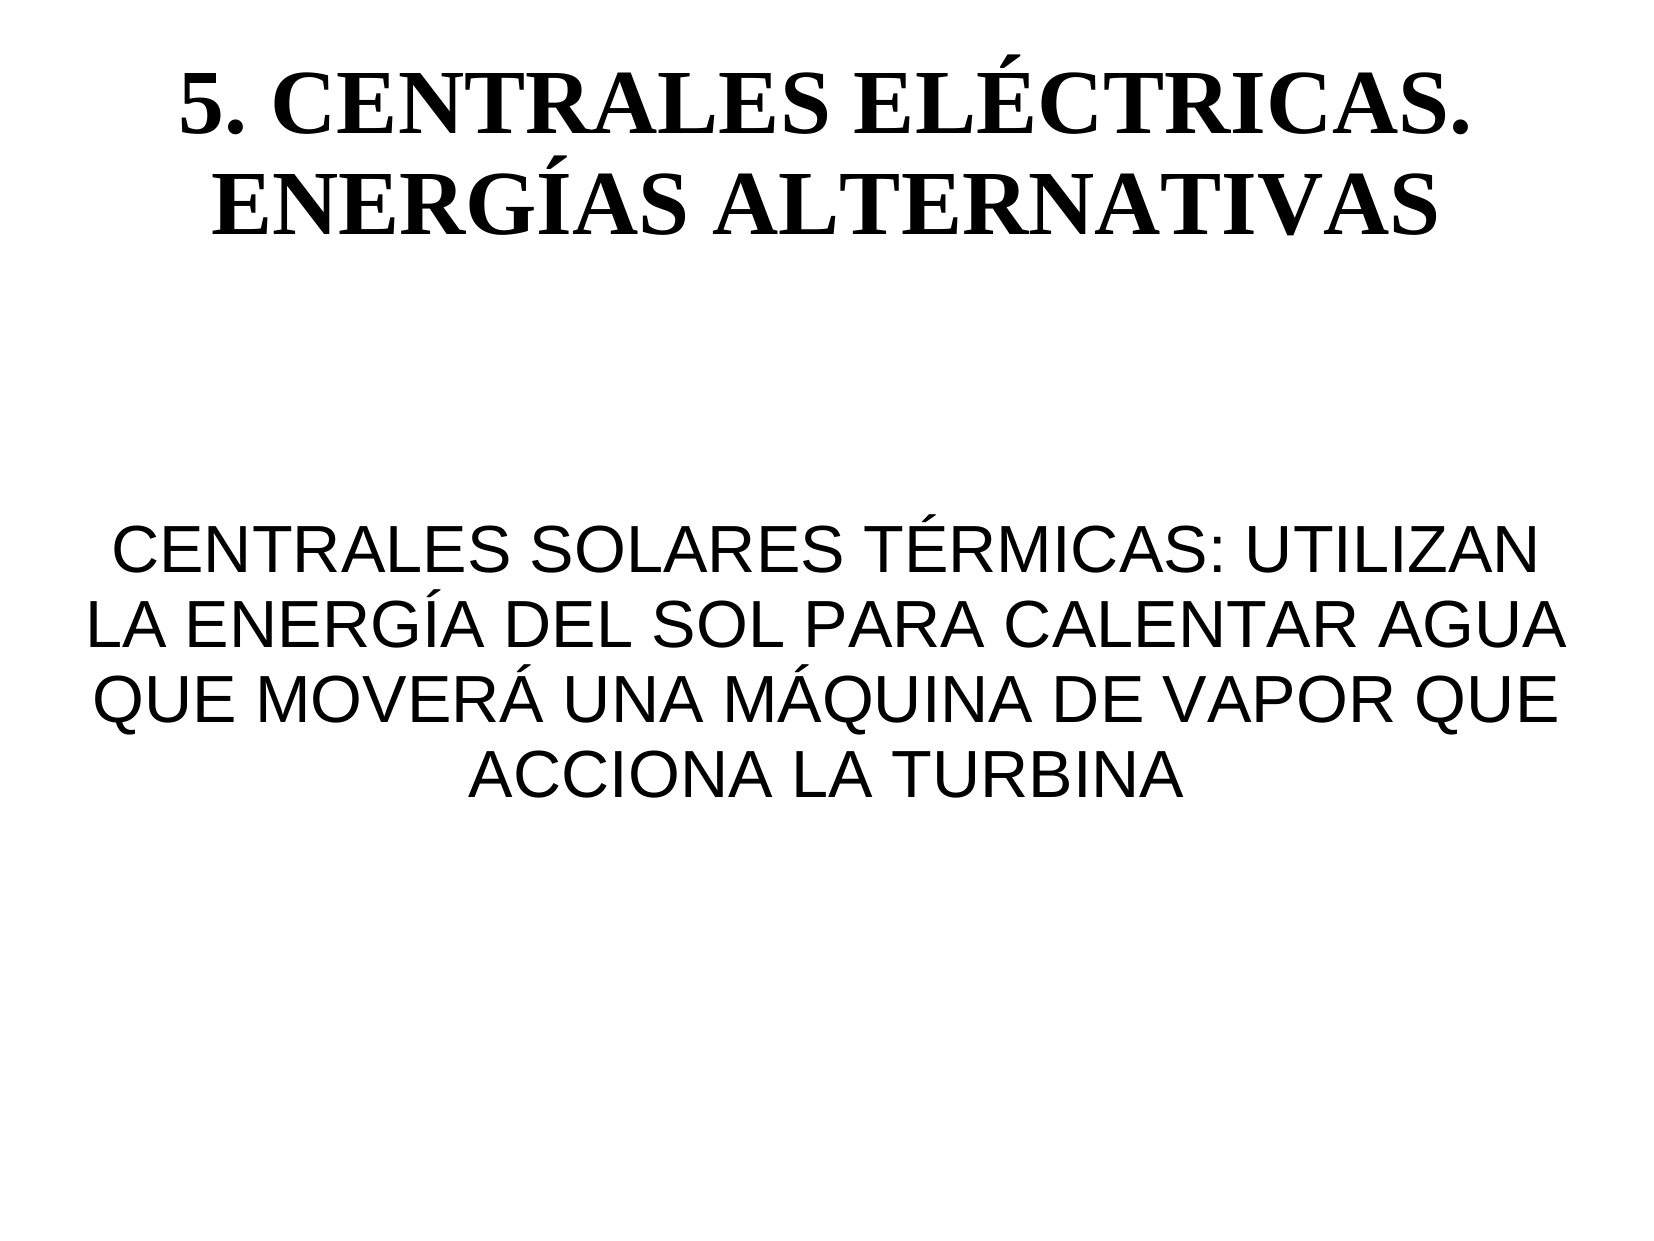

# 5. CENTRALES ELÉCTRICAS. ENERGÍAS ALTERNATIVAS
CENTRALES SOLARES TÉRMICAS: UTILIZAN LA ENERGÍA DEL SOL PARA CALENTAR AGUA QUE MOVERÁ UNA MÁQUINA DE VAPOR QUE ACCIONA LA TURBINA